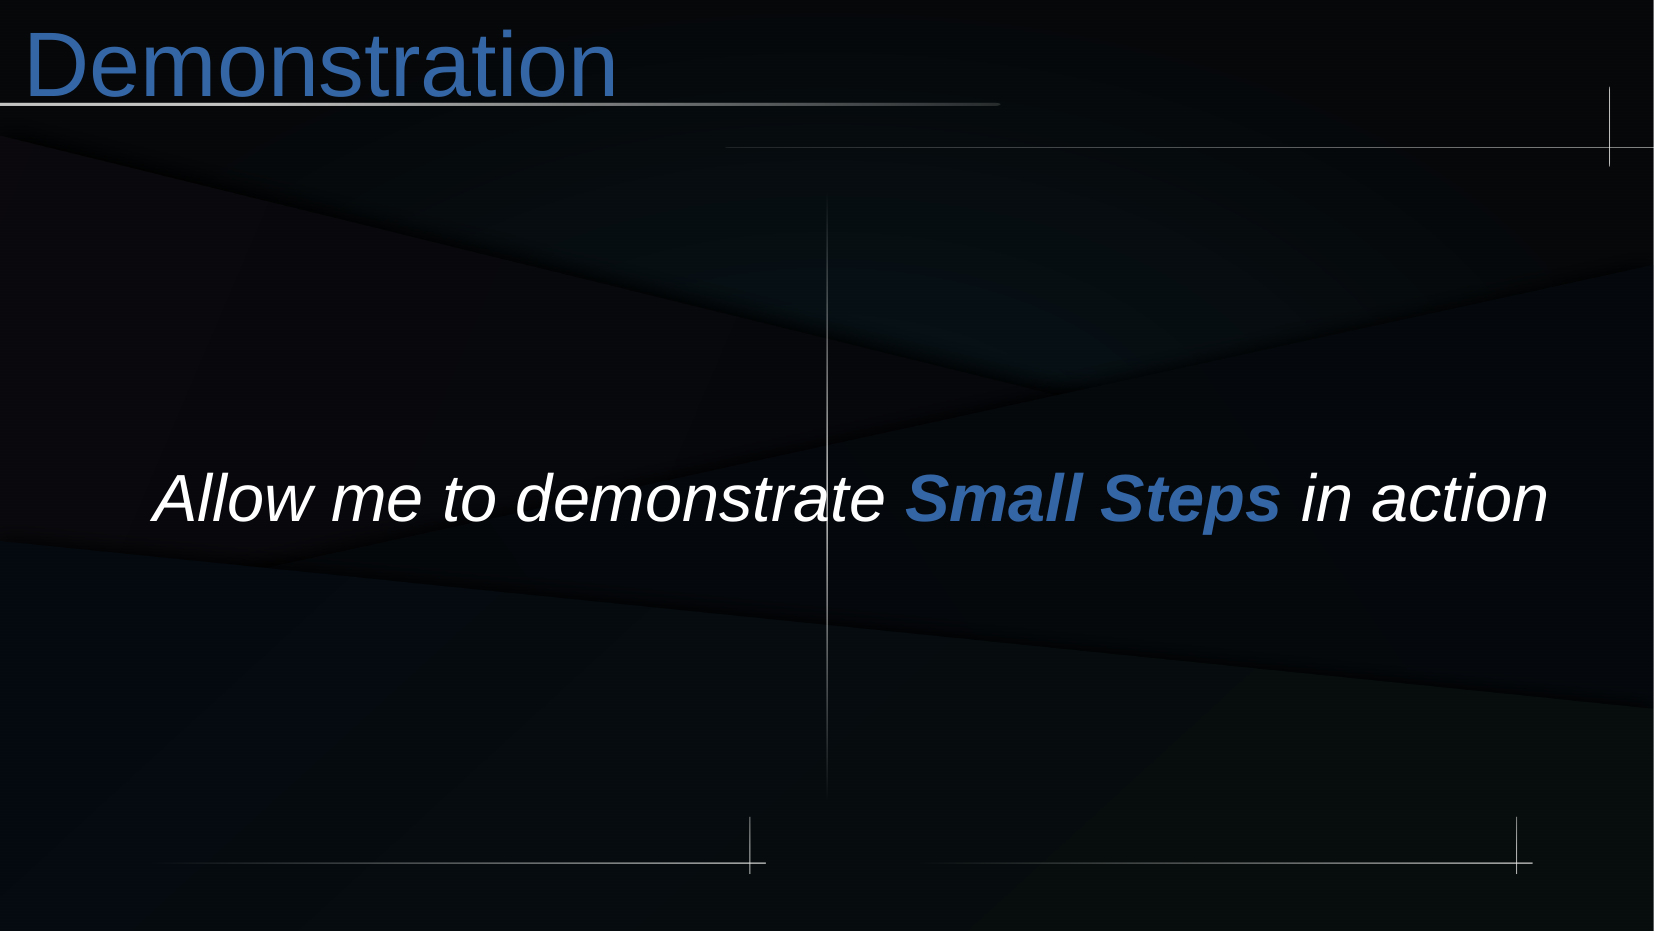

# Demonstration
Allow me to demonstrate Small Steps in action